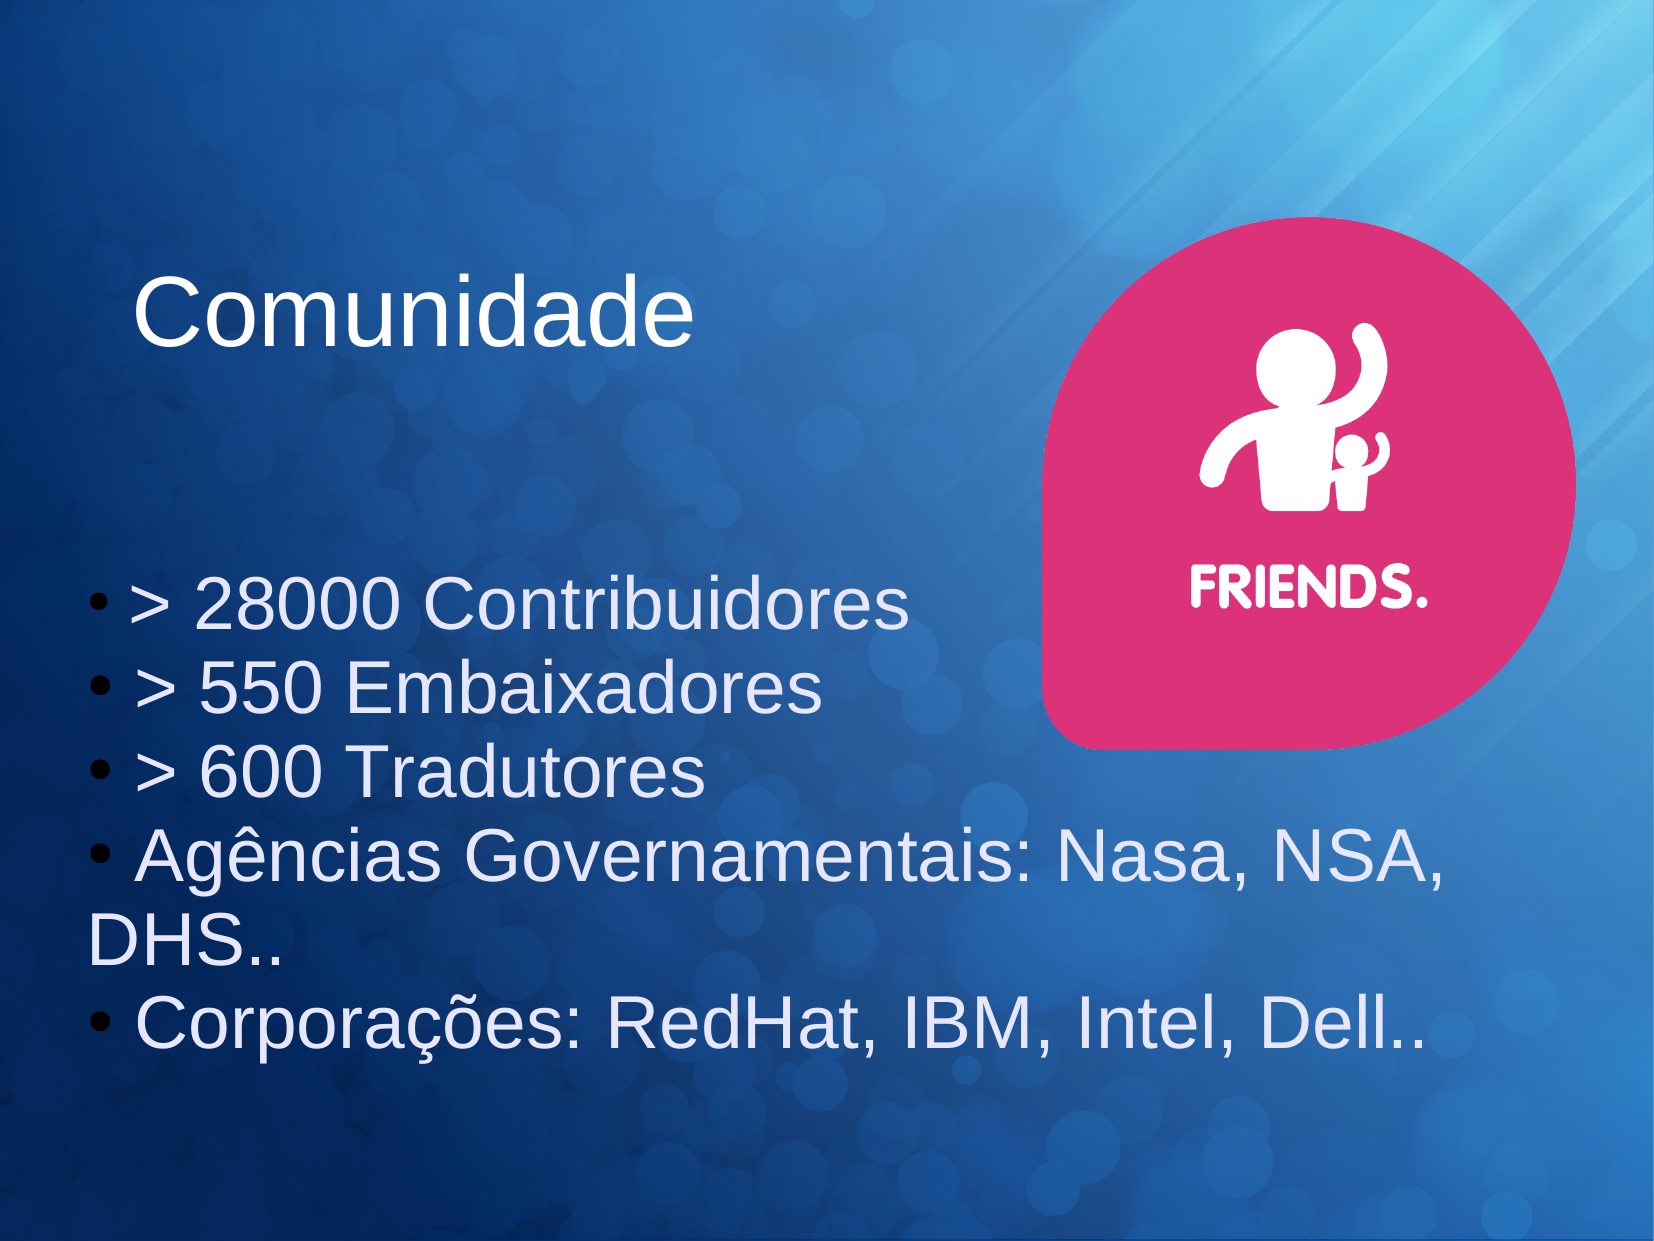

> 28000 Contribuidores
 > 550 Embaixadores
 > 600 Tradutores
 Agências Governamentais: Nasa, NSA, DHS..
 Corporações: RedHat, IBM, Intel, Dell..
Comunidade